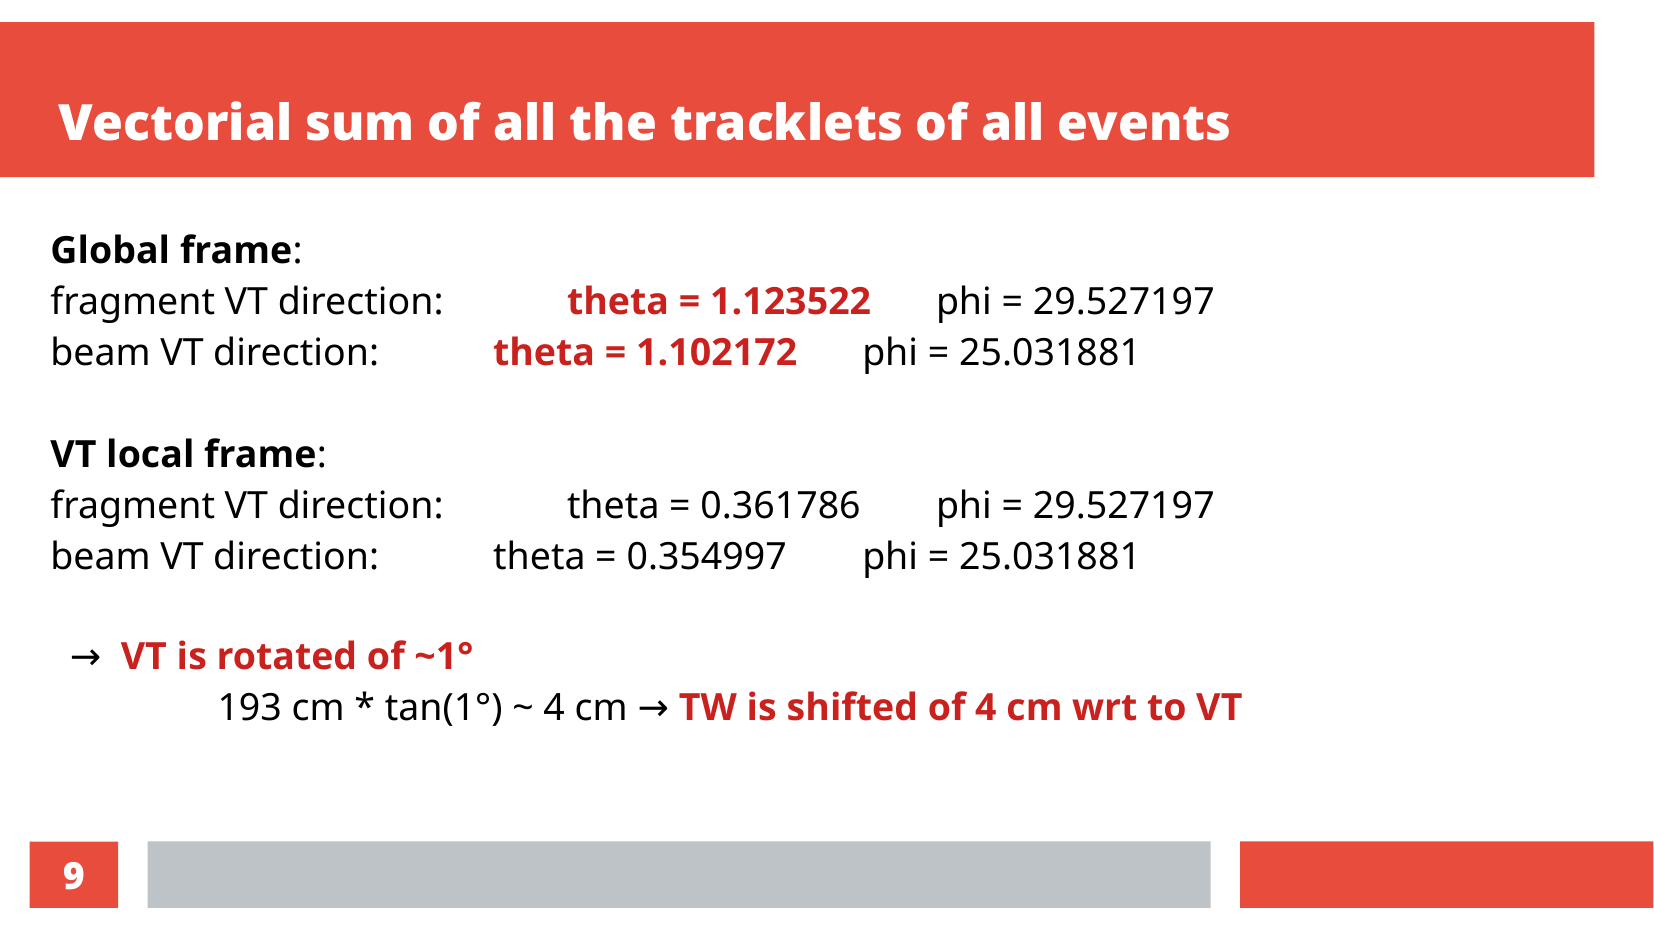

# Vectorial sum of all the tracklets of all events
Global frame:
fragment VT direction: 		theta = 1.123522 	phi = 29.527197
beam VT direction: 		theta = 1.102172 	phi = 25.031881
VT local frame:
fragment VT direction: 		theta = 0.361786 	phi = 29.527197
beam VT direction: 		theta = 0.354997 	phi = 25.031881
→ VT is rotated of ~1°
 		193 cm * tan(1°) ~ 4 cm → TW is shifted of 4 cm wrt to VT
9